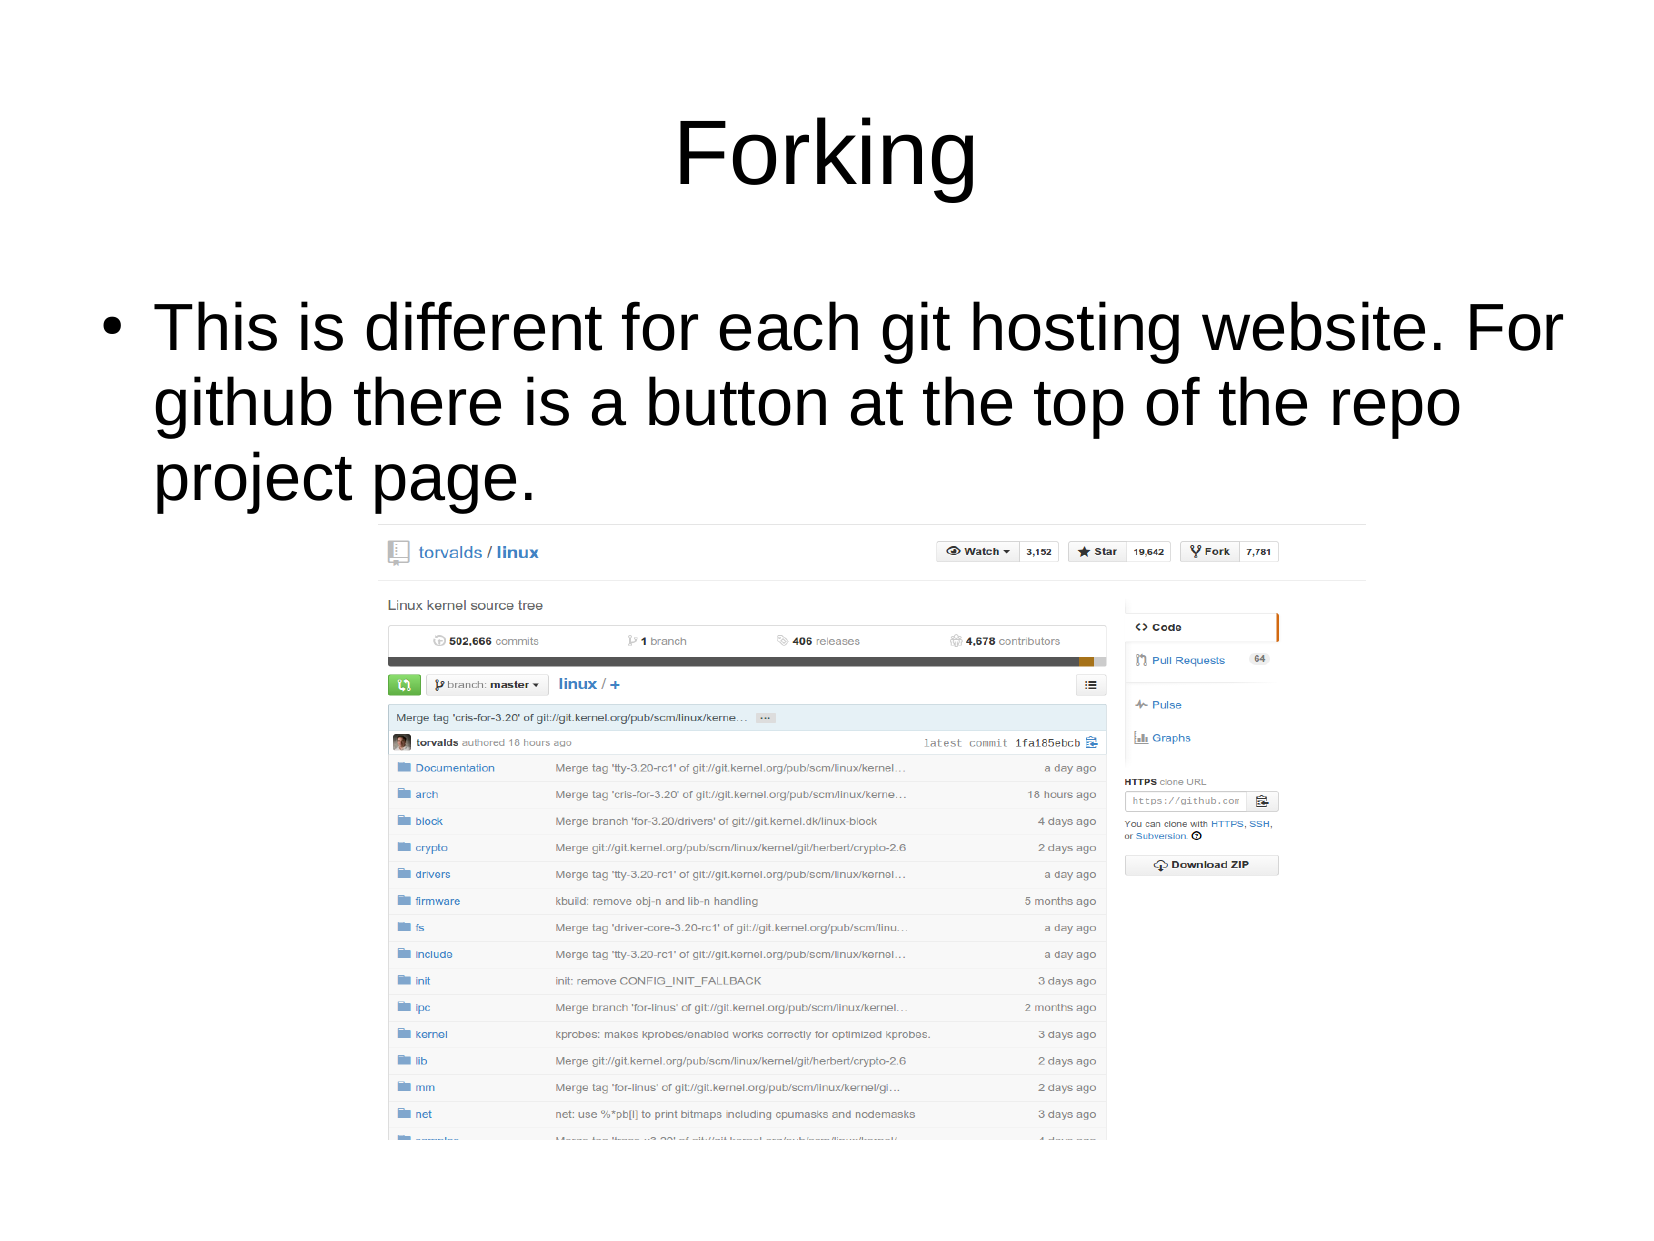

# Forking
This is different for each git hosting website. For github there is a button at the top of the repo project page.